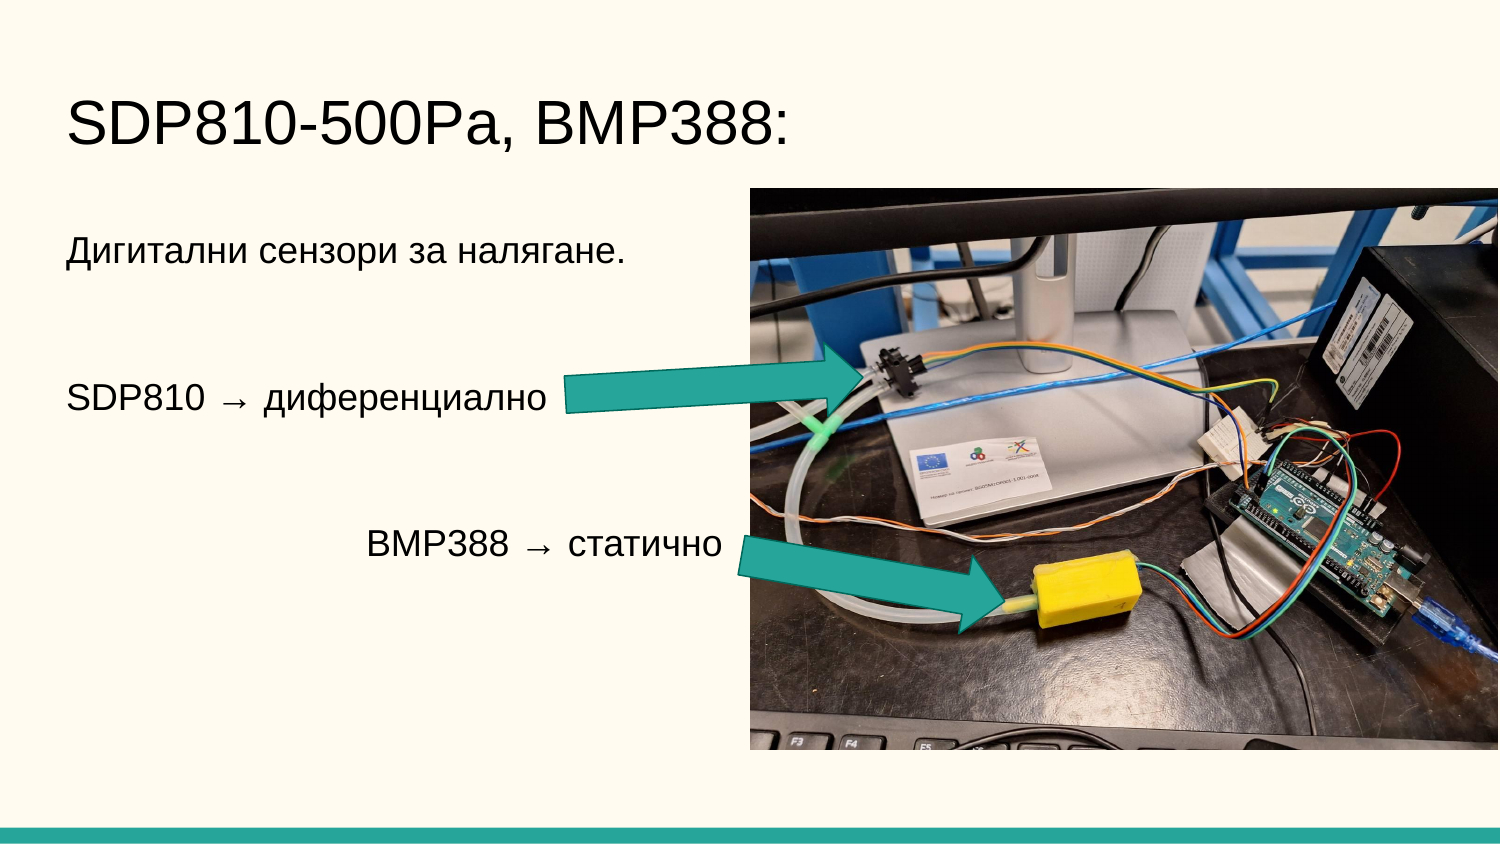

# SDP810-500Pa, BMP388:
Дигитални сензори за налягане.
SDP810 → диференциално
BMP388 → статично